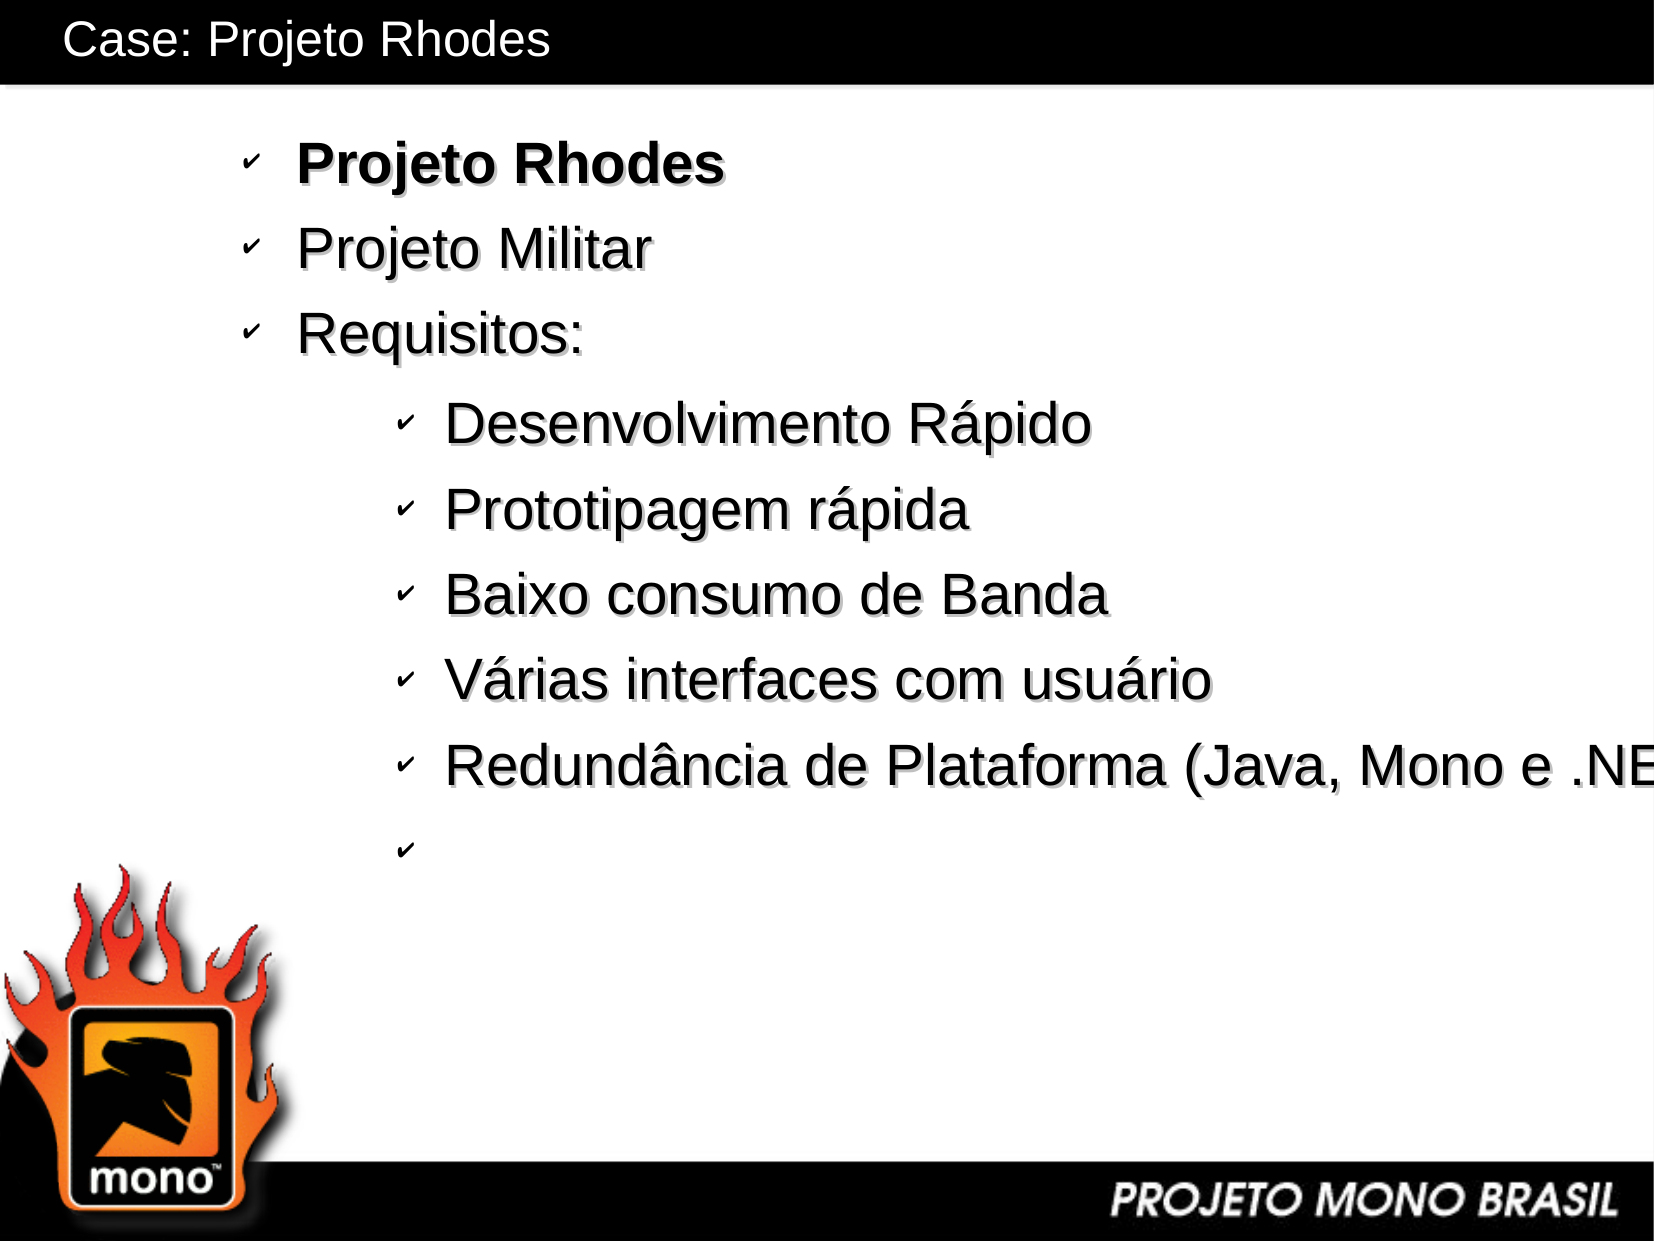

Case: Projeto Rhodes
# Projeto Rhodes
Projeto Militar
Requisitos:
Desenvolvimento Rápido
Prototipagem rápida
Baixo consumo de Banda
Várias interfaces com usuário
Redundância de Plataforma (Java, Mono e .NET)